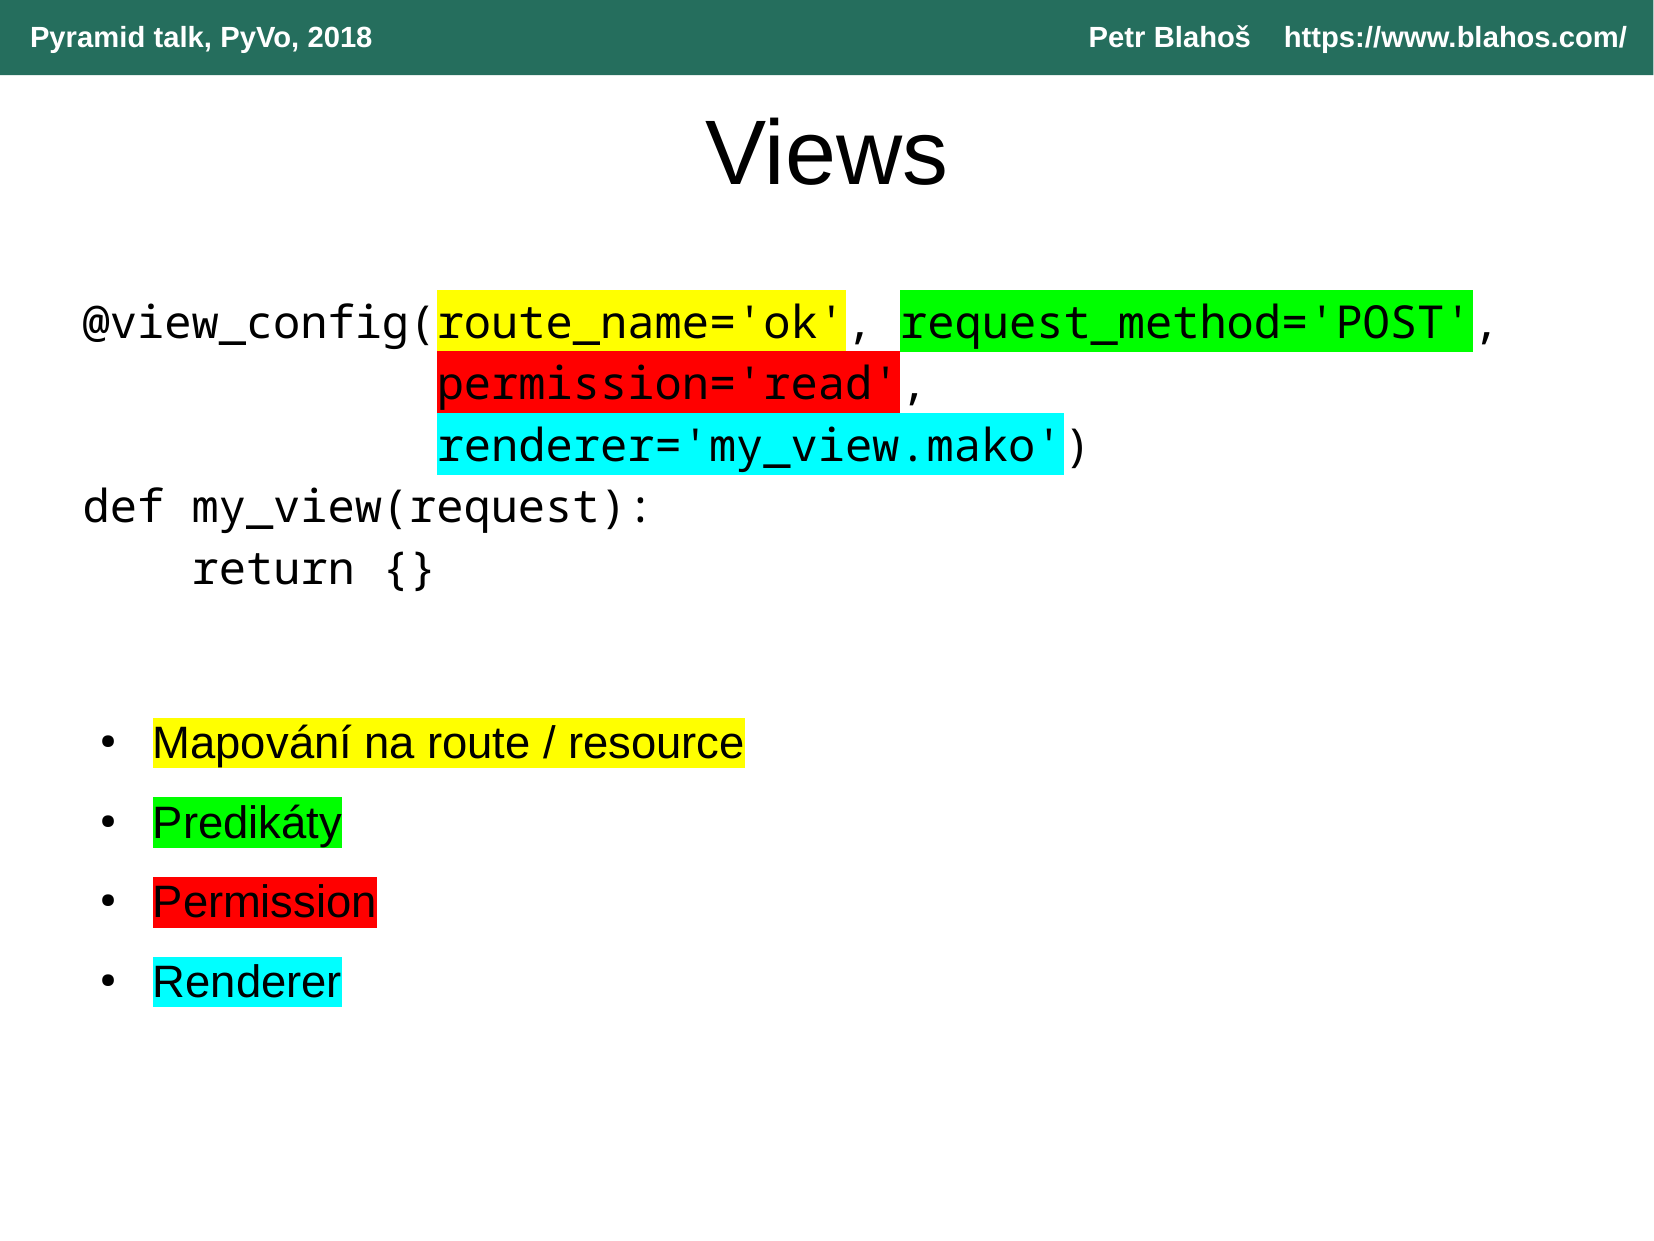

# Views
@view_config(route_name='ok', request_method='POST', permission='read',
 renderer='my_view.mako')
def my_view(request):
 return {}
Mapování na route / resource
Predikáty
Permission
Renderer